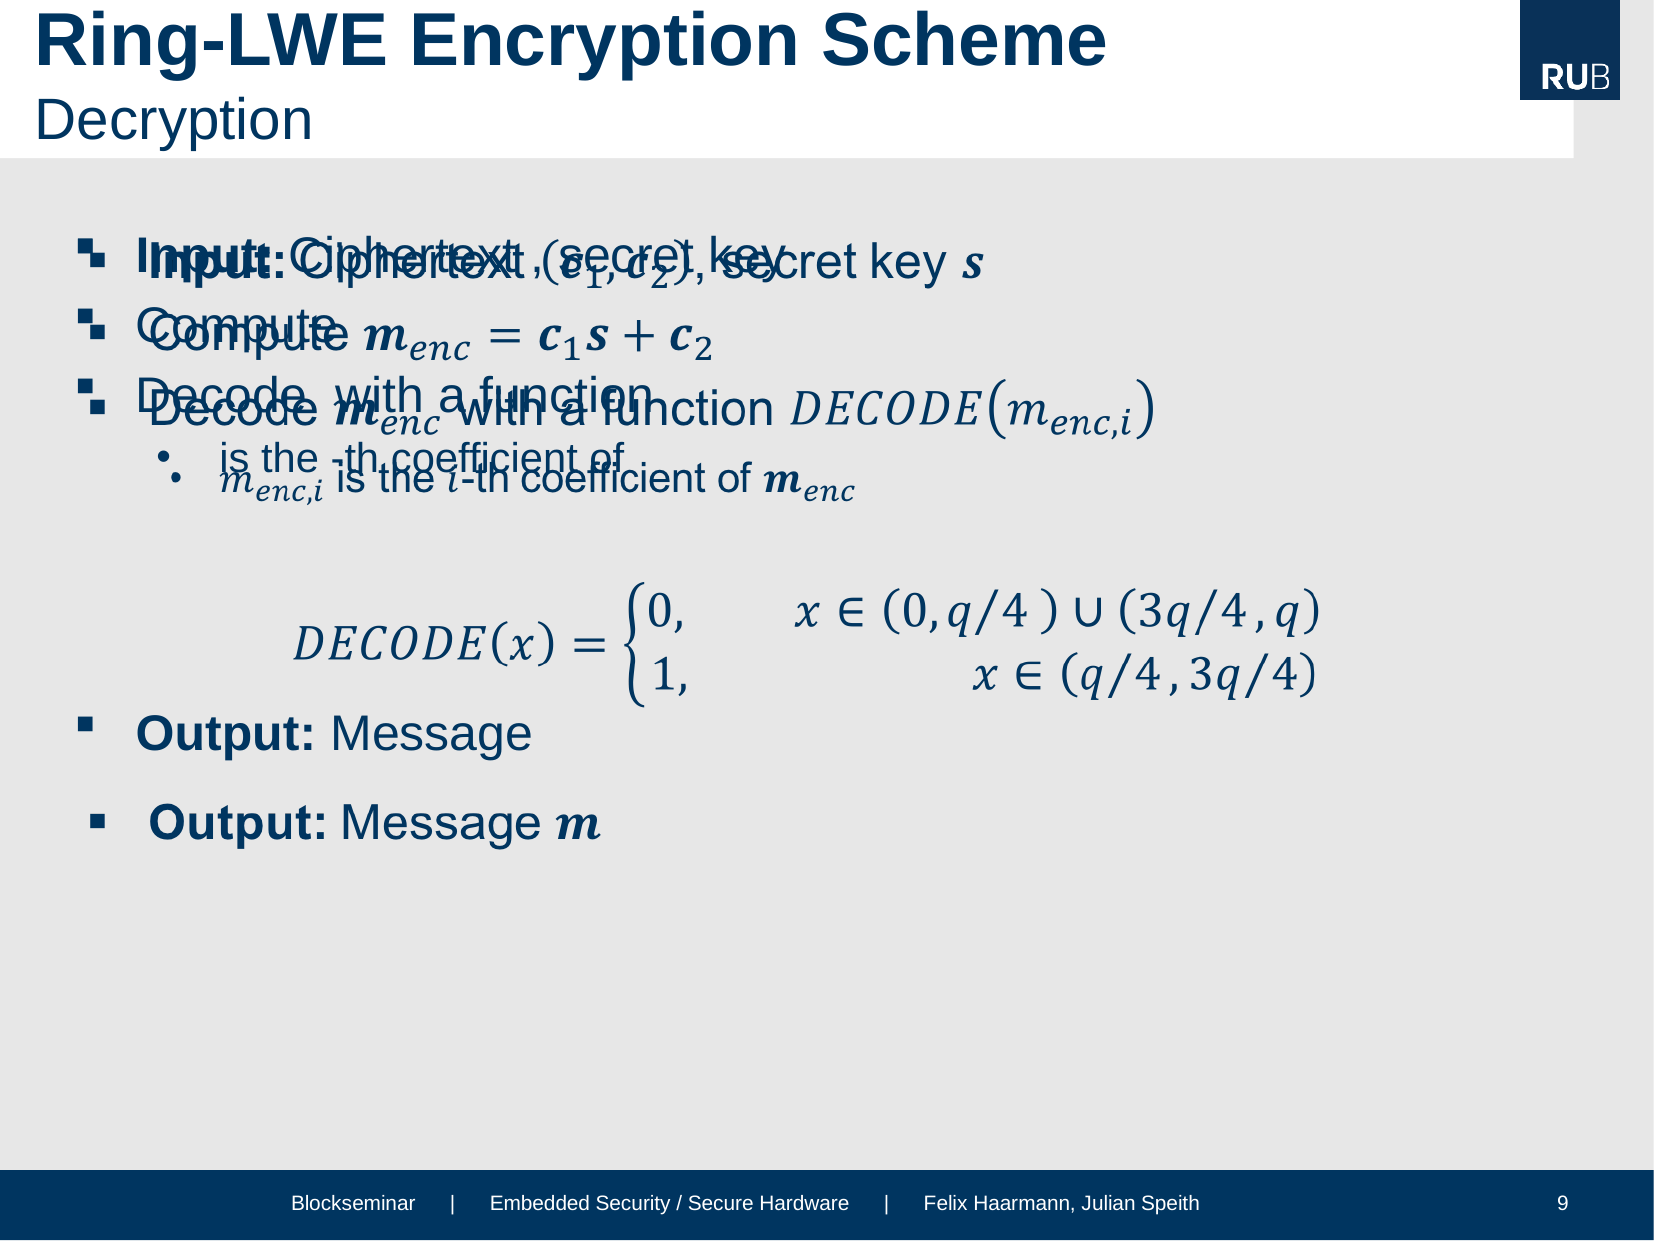

Ring-LWE Encryption Scheme
Decryption
# Input: Ciphertext , secret key
Compute
Decode with a function
 is the -th coefficient of
Output: Message